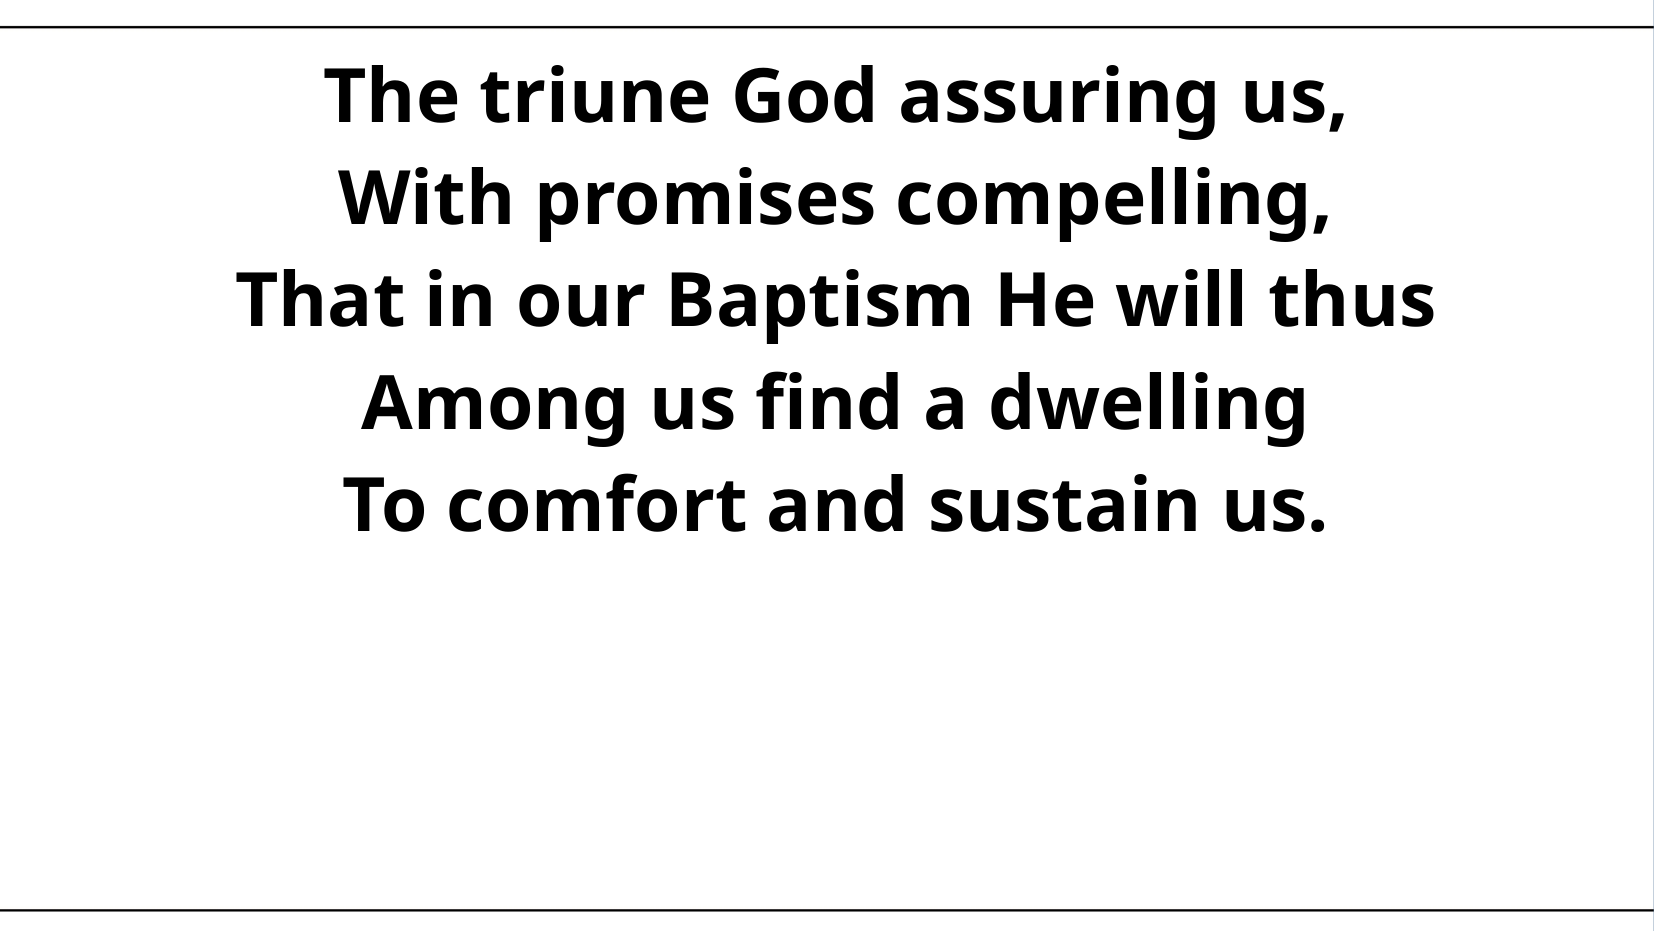

The triune God assuring us,
With promises compelling,
That in our Baptism He will thus
Among us find a dwelling
To comfort and sustain us.